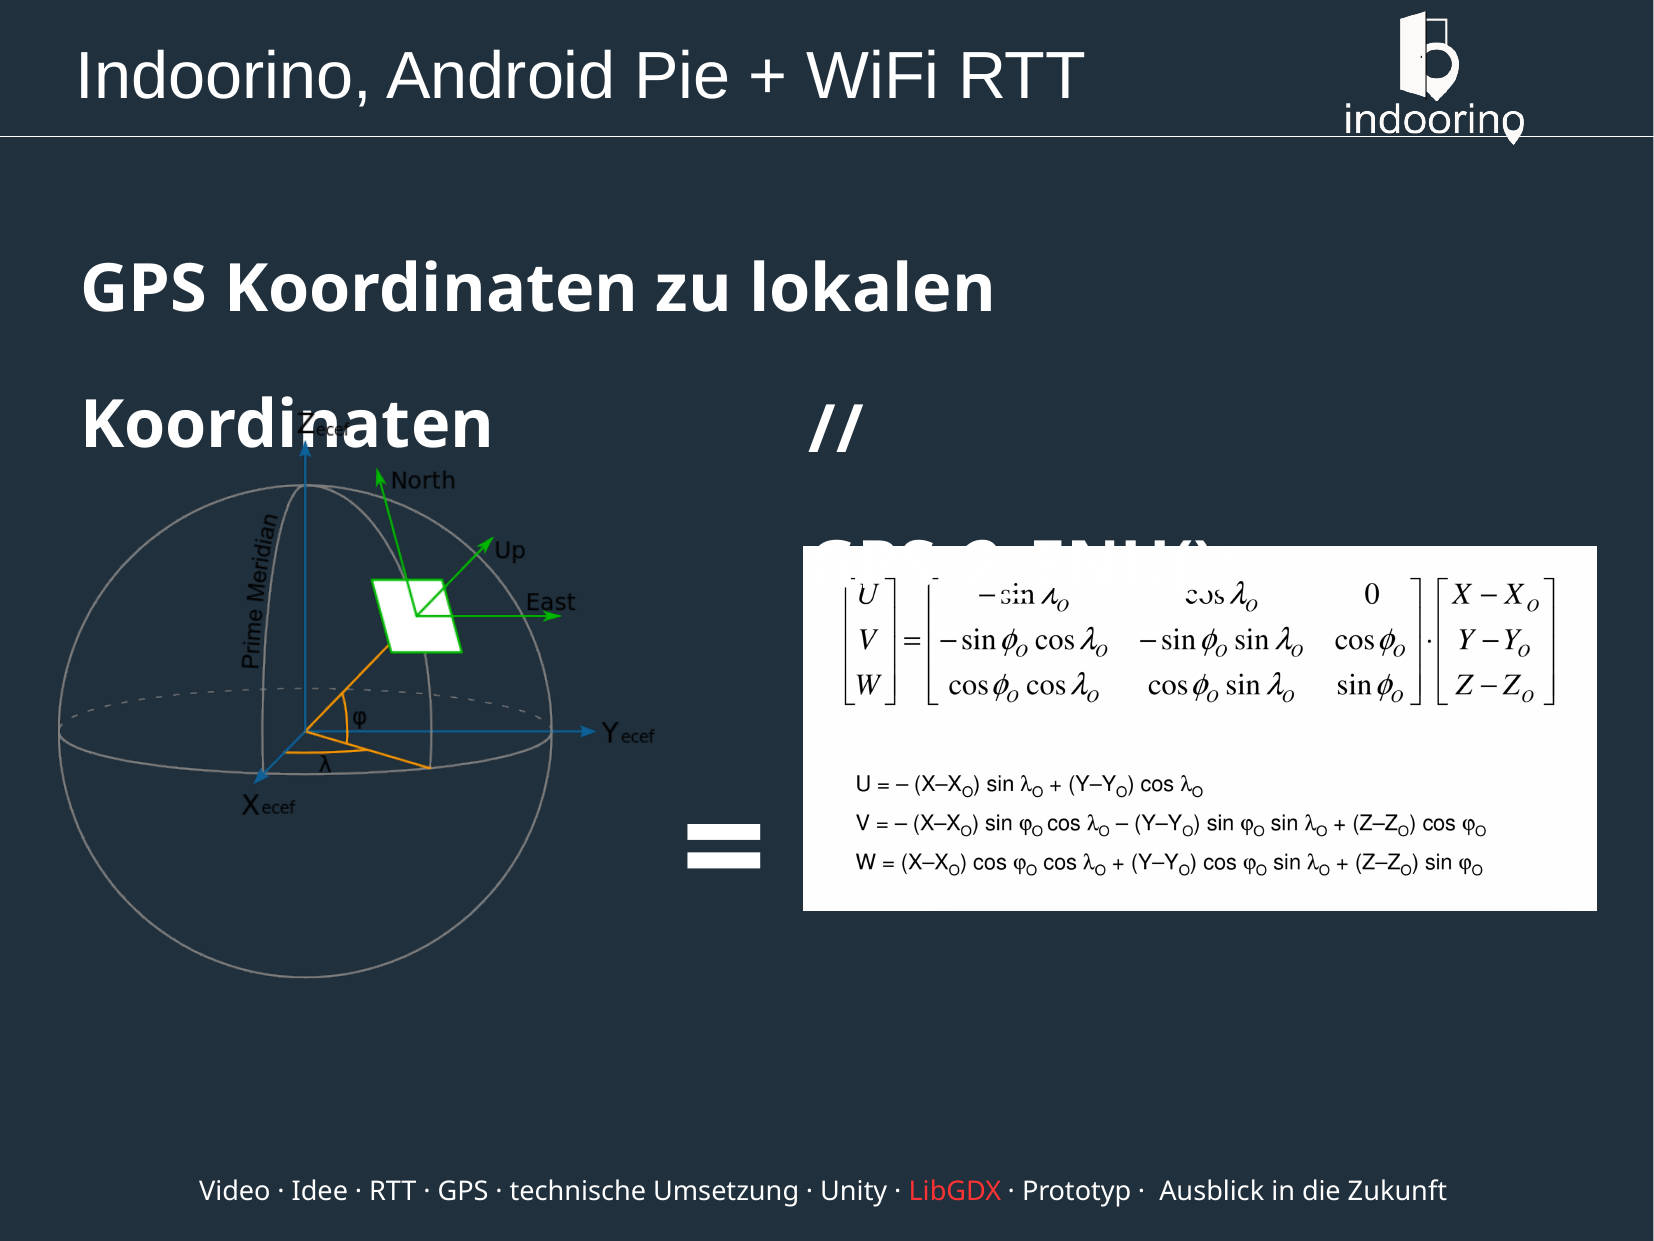

Indoorino, Android Pie + WiFi RTT
GPS Koordinaten zu lokalen Koordinaten
// GPS_2_ENU();
=
Video · Idee · RTT · GPS · technische Umsetzung · Unity · LibGDX · Prototyp · Ausblick in die Zukunft